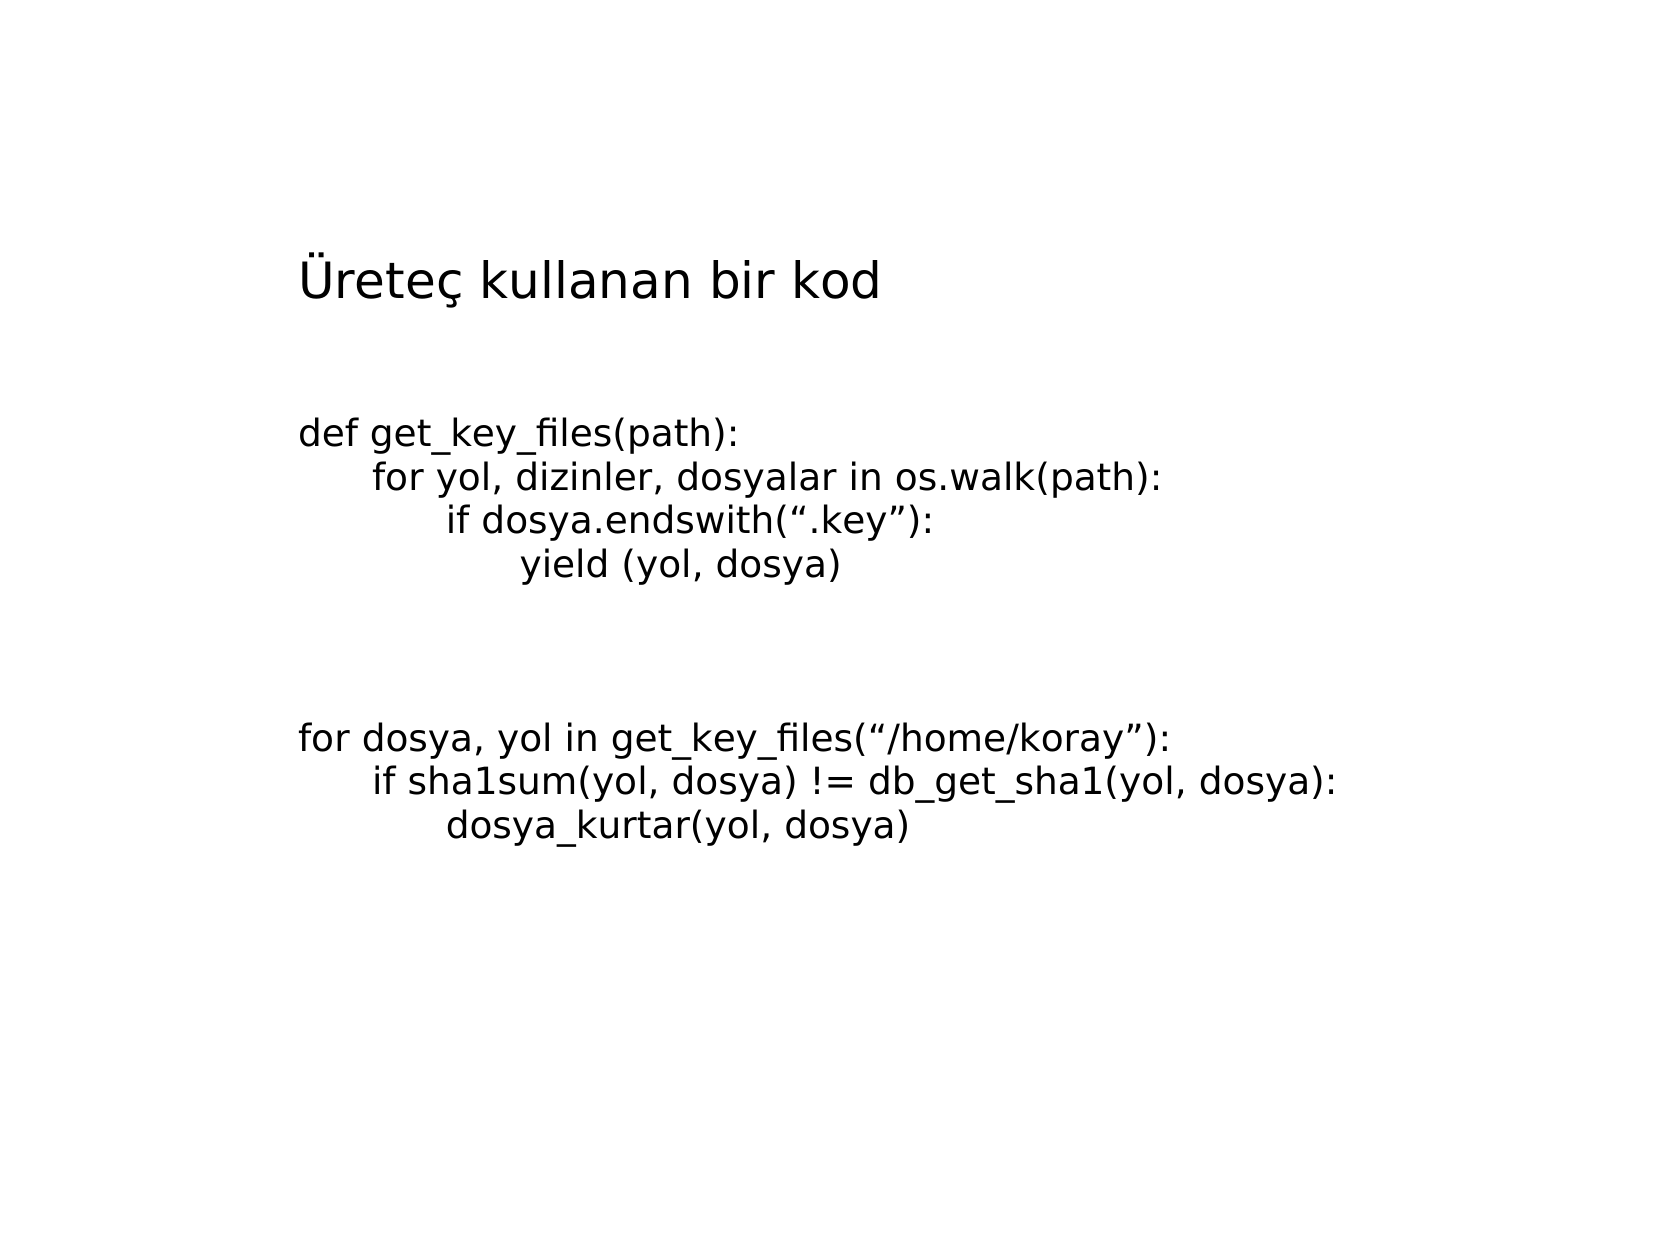

Üreteç kullanan bir kod
def get_key_files(path):
	for yol, dizinler, dosyalar in os.walk(path):
		if dosya.endswith(“.key”):
			yield (yol, dosya)
for dosya, yol in get_key_files(“/home/koray”):
	if sha1sum(yol, dosya) != db_get_sha1(yol, dosya):
		dosya_kurtar(yol, dosya)